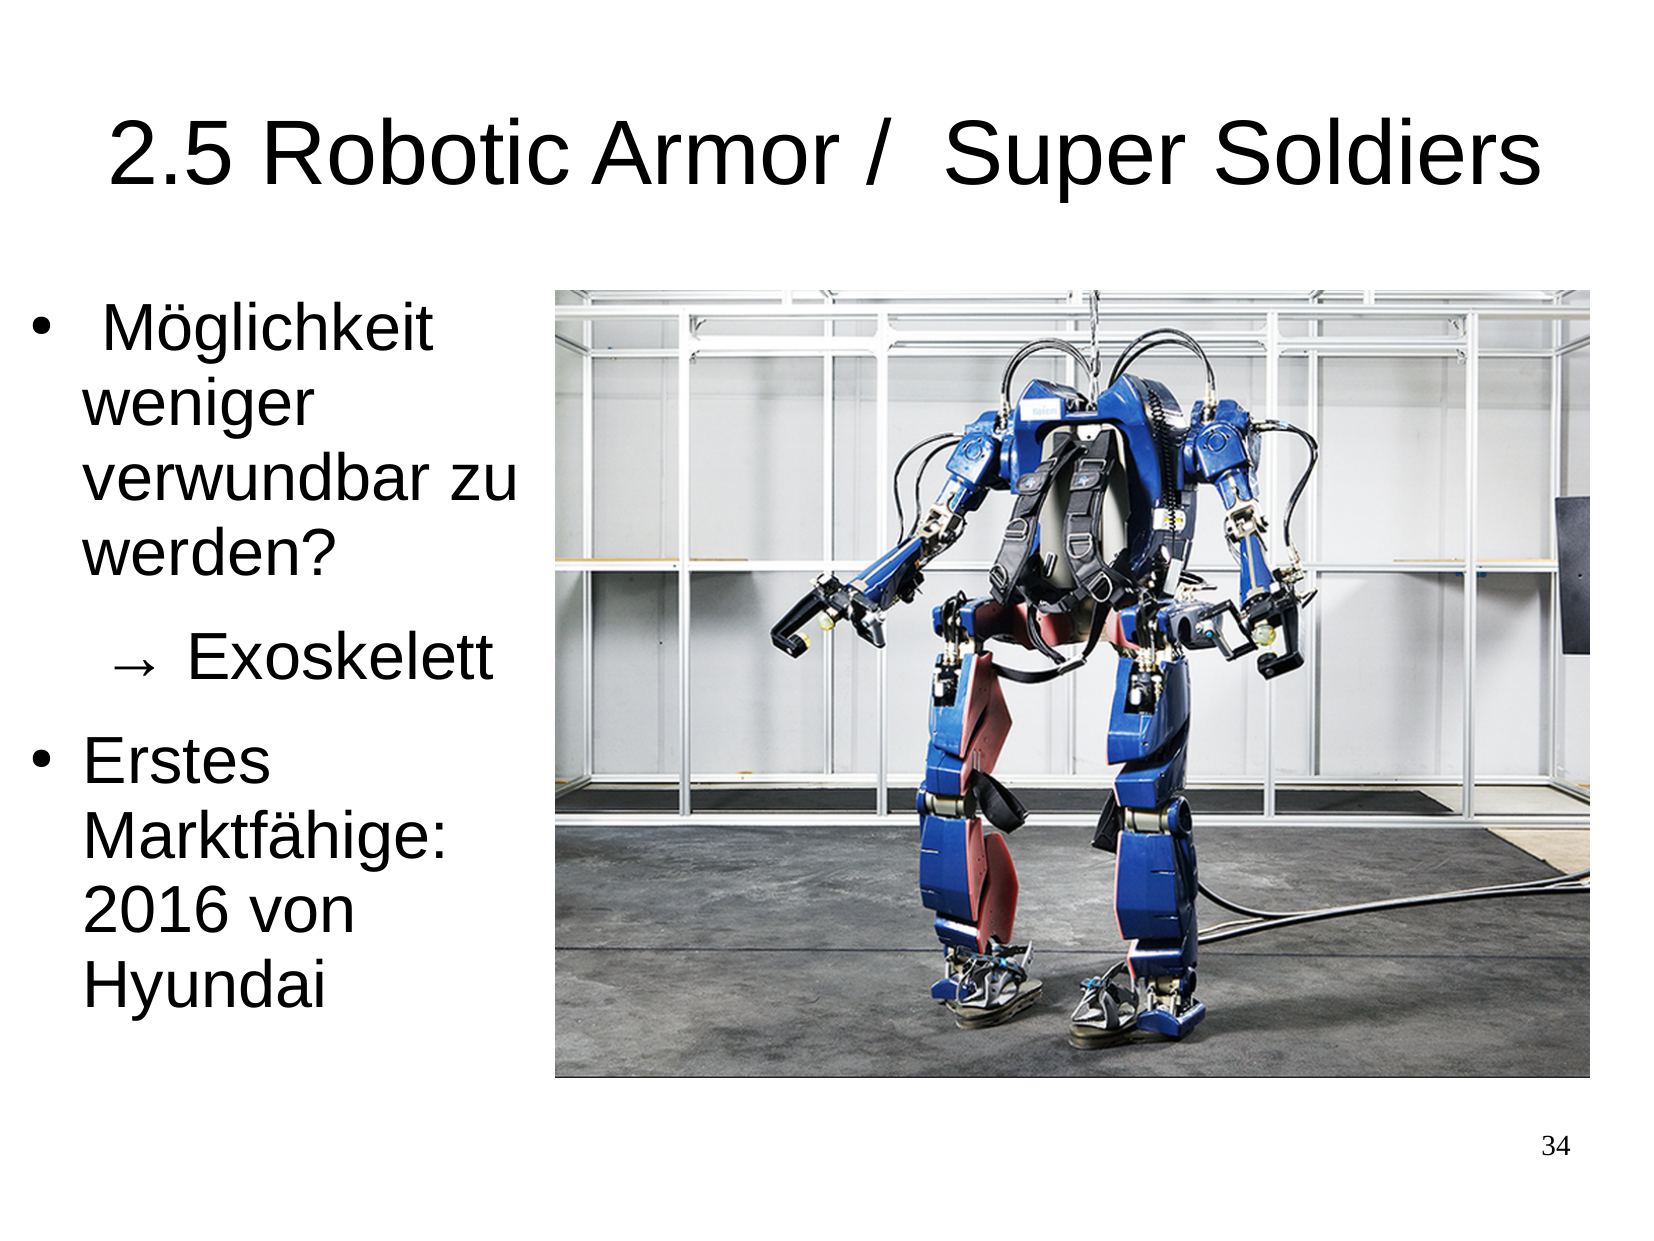

# 2.5 Robotic Armor / Super Soldiers
 Möglichkeit weniger verwundbar zu werden?
 → Exoskelett
Erstes Marktfähige: 2016 von Hyundai
34